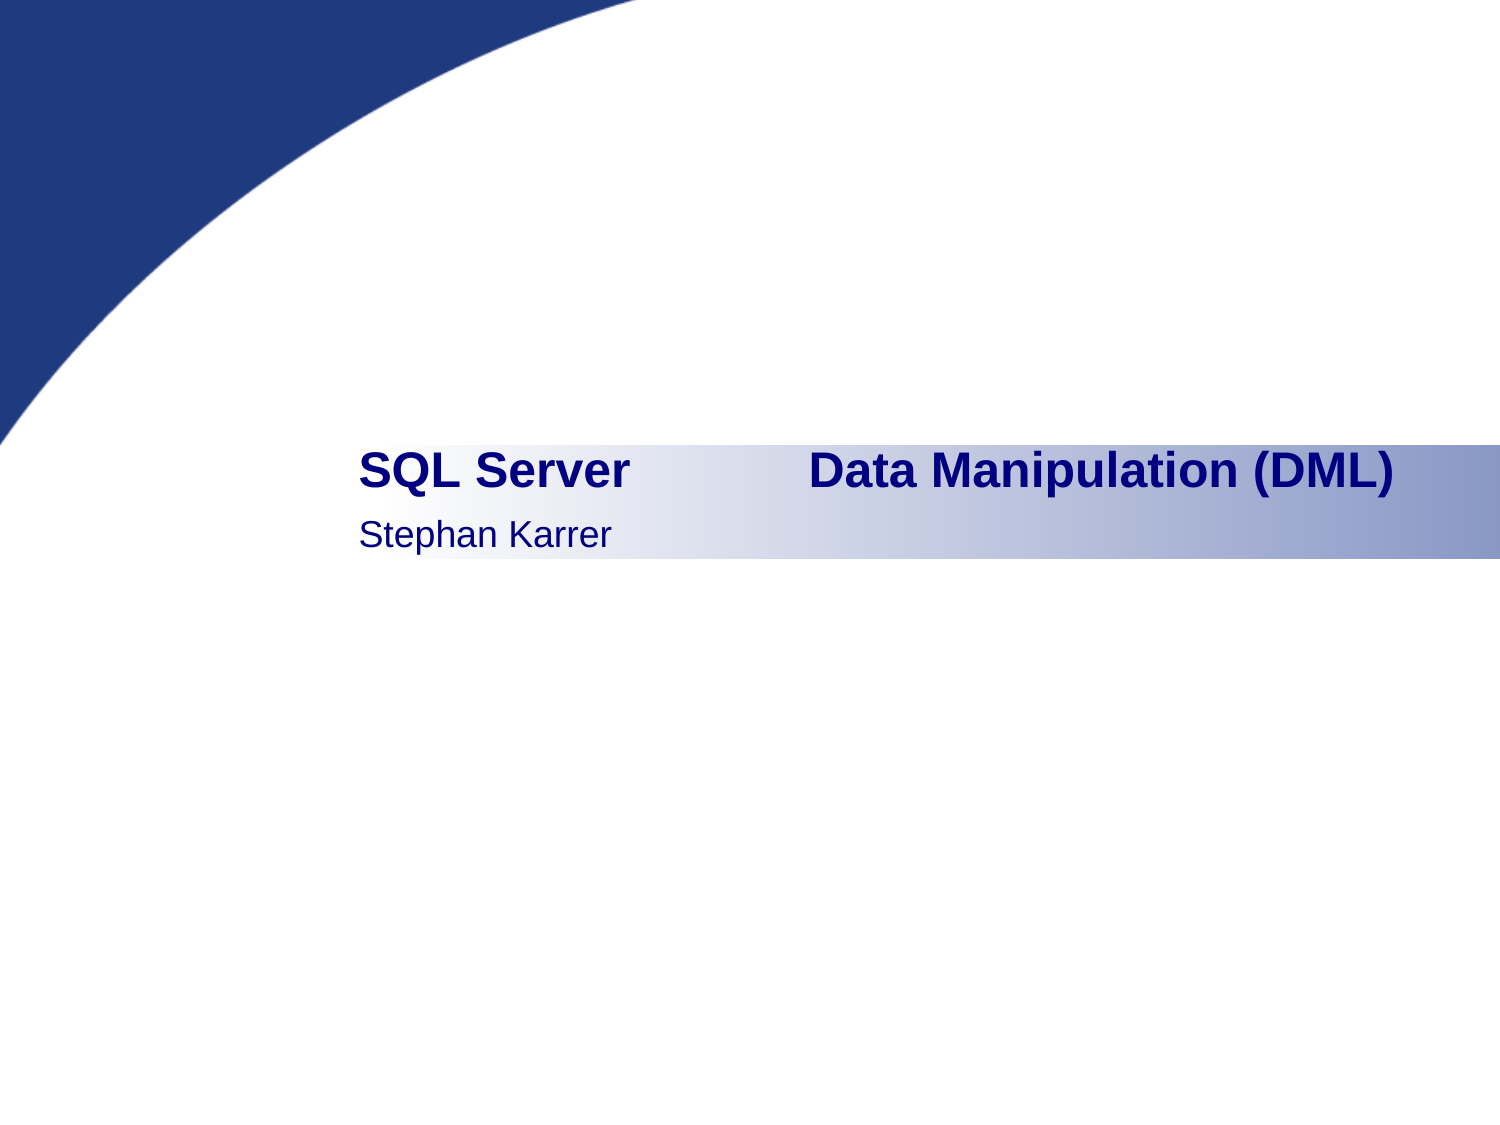

SQL Server		Data Manipulation (DML)
Stephan Karrer